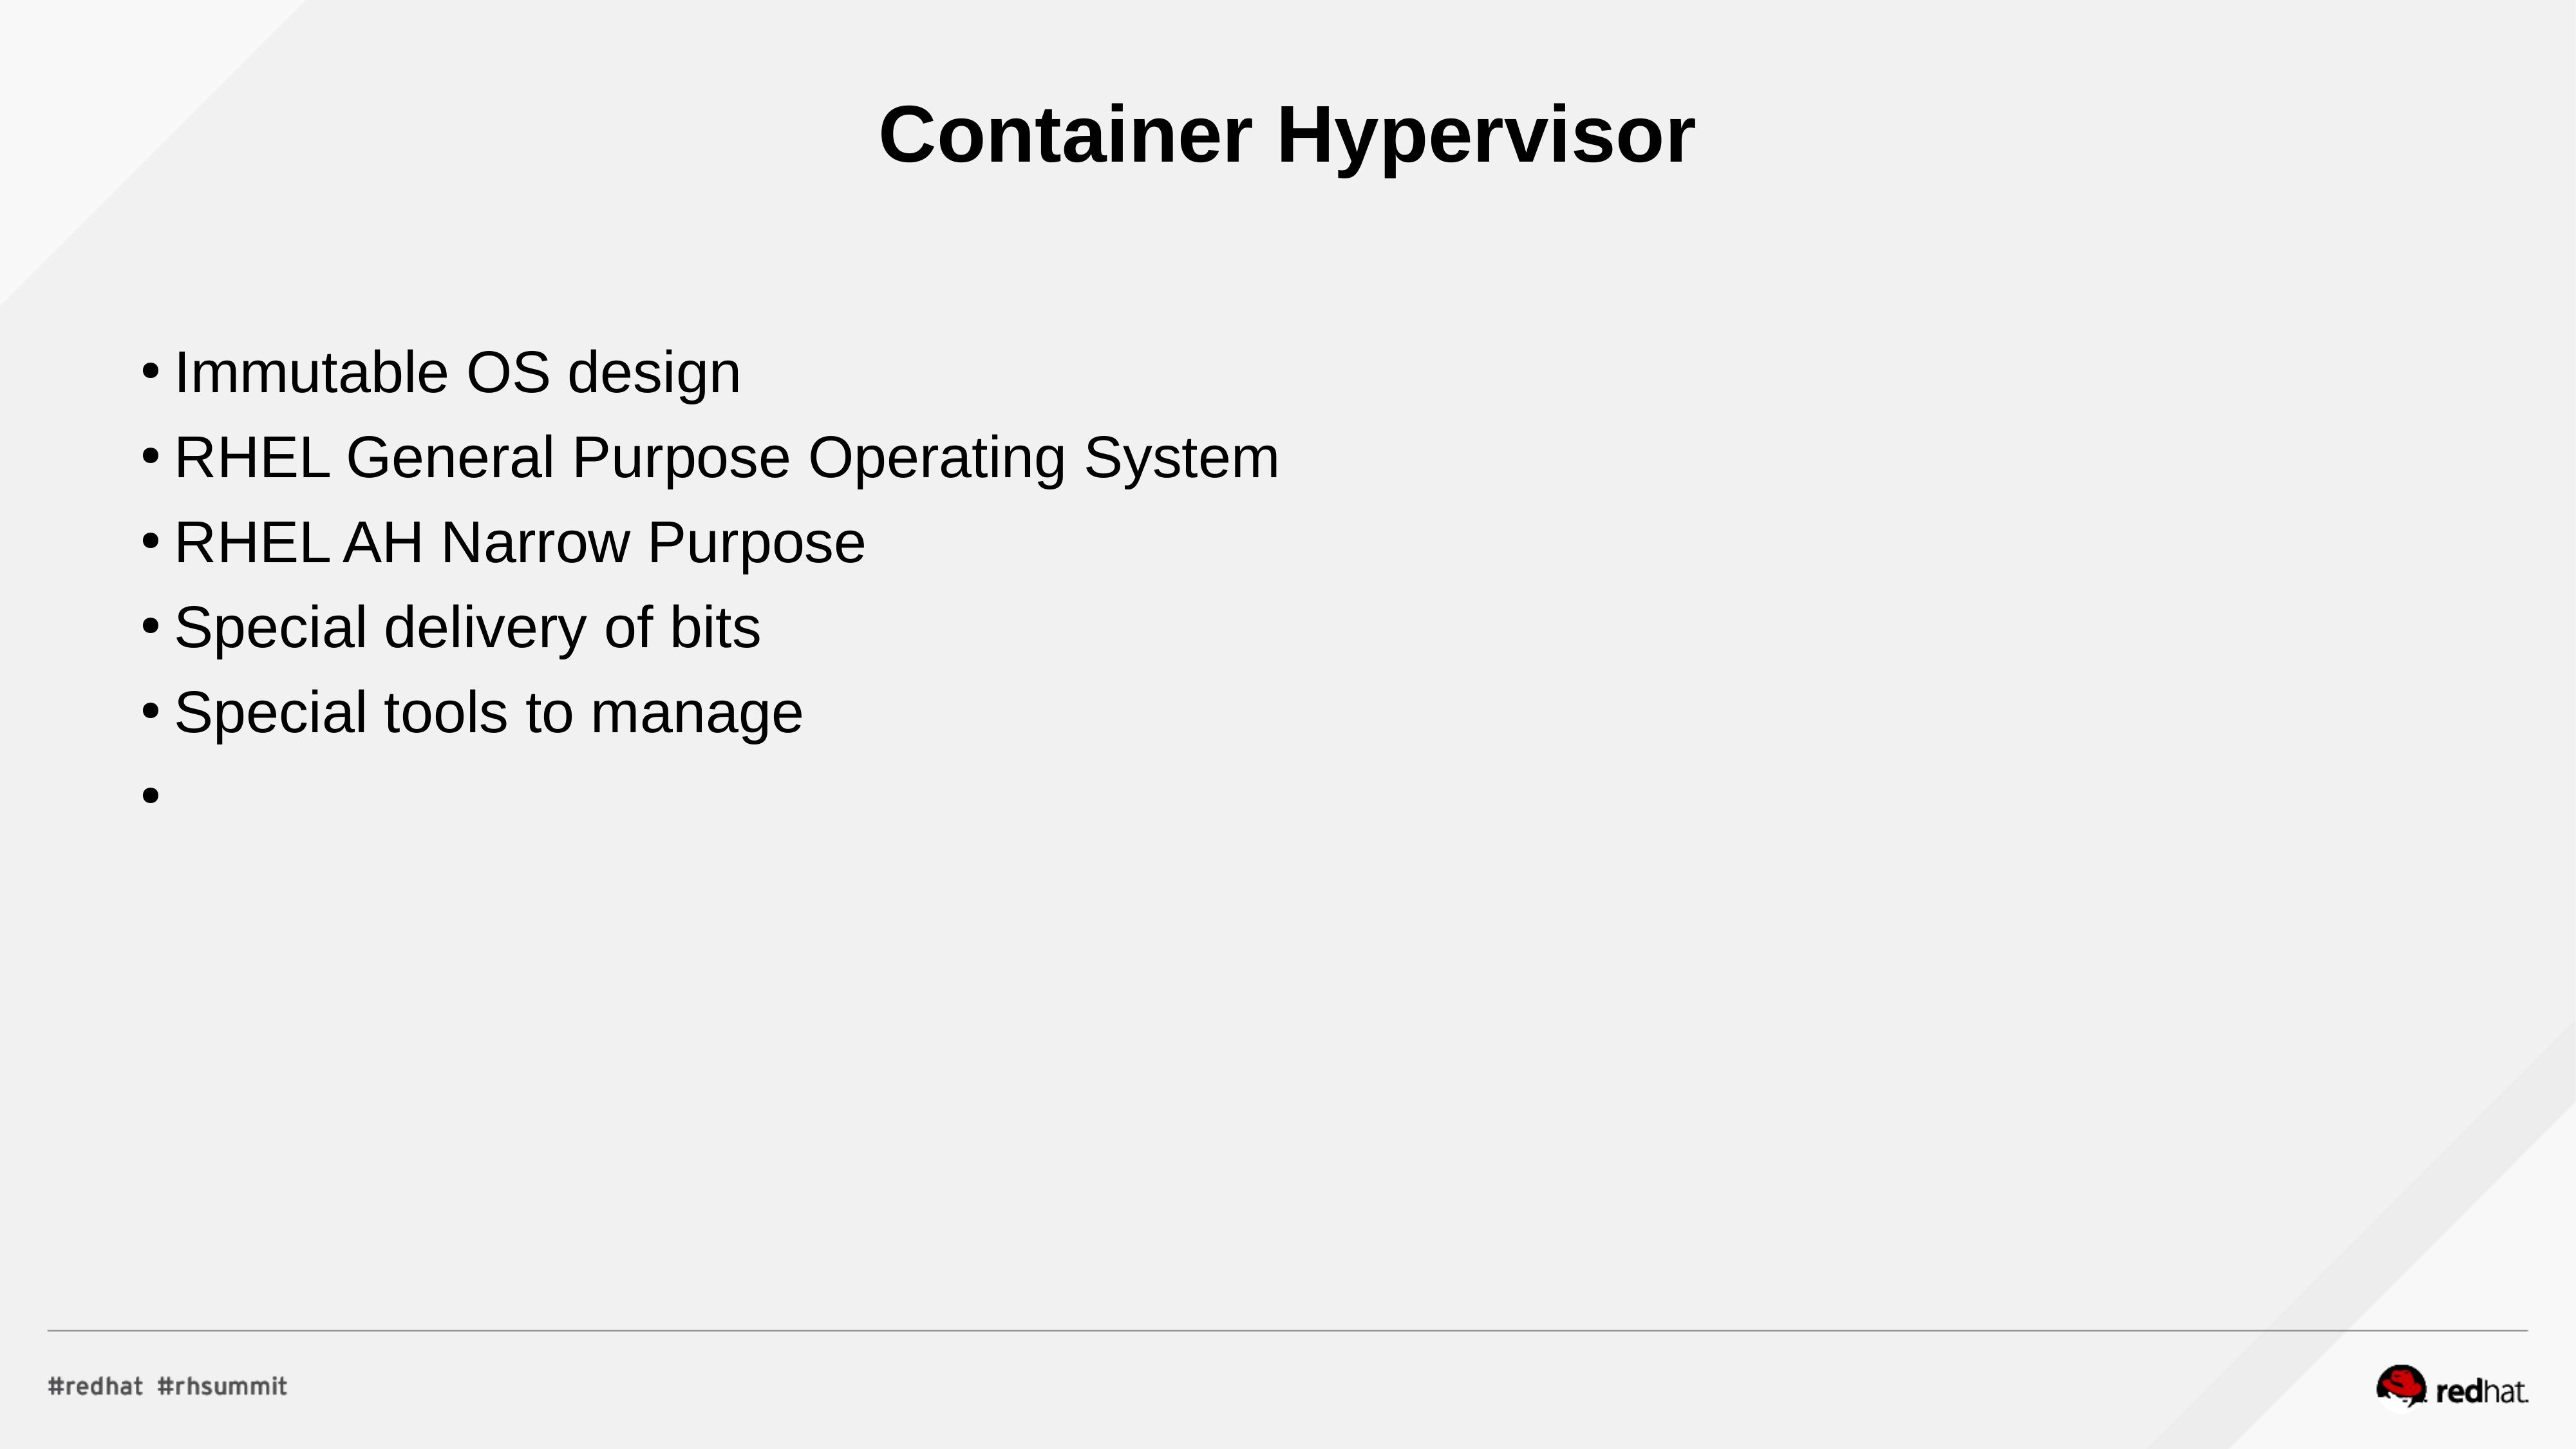

# Container Hypervisor
Immutable OS design
RHEL General Purpose Operating System
RHEL AH Narrow Purpose
Special delivery of bits
Special tools to manage